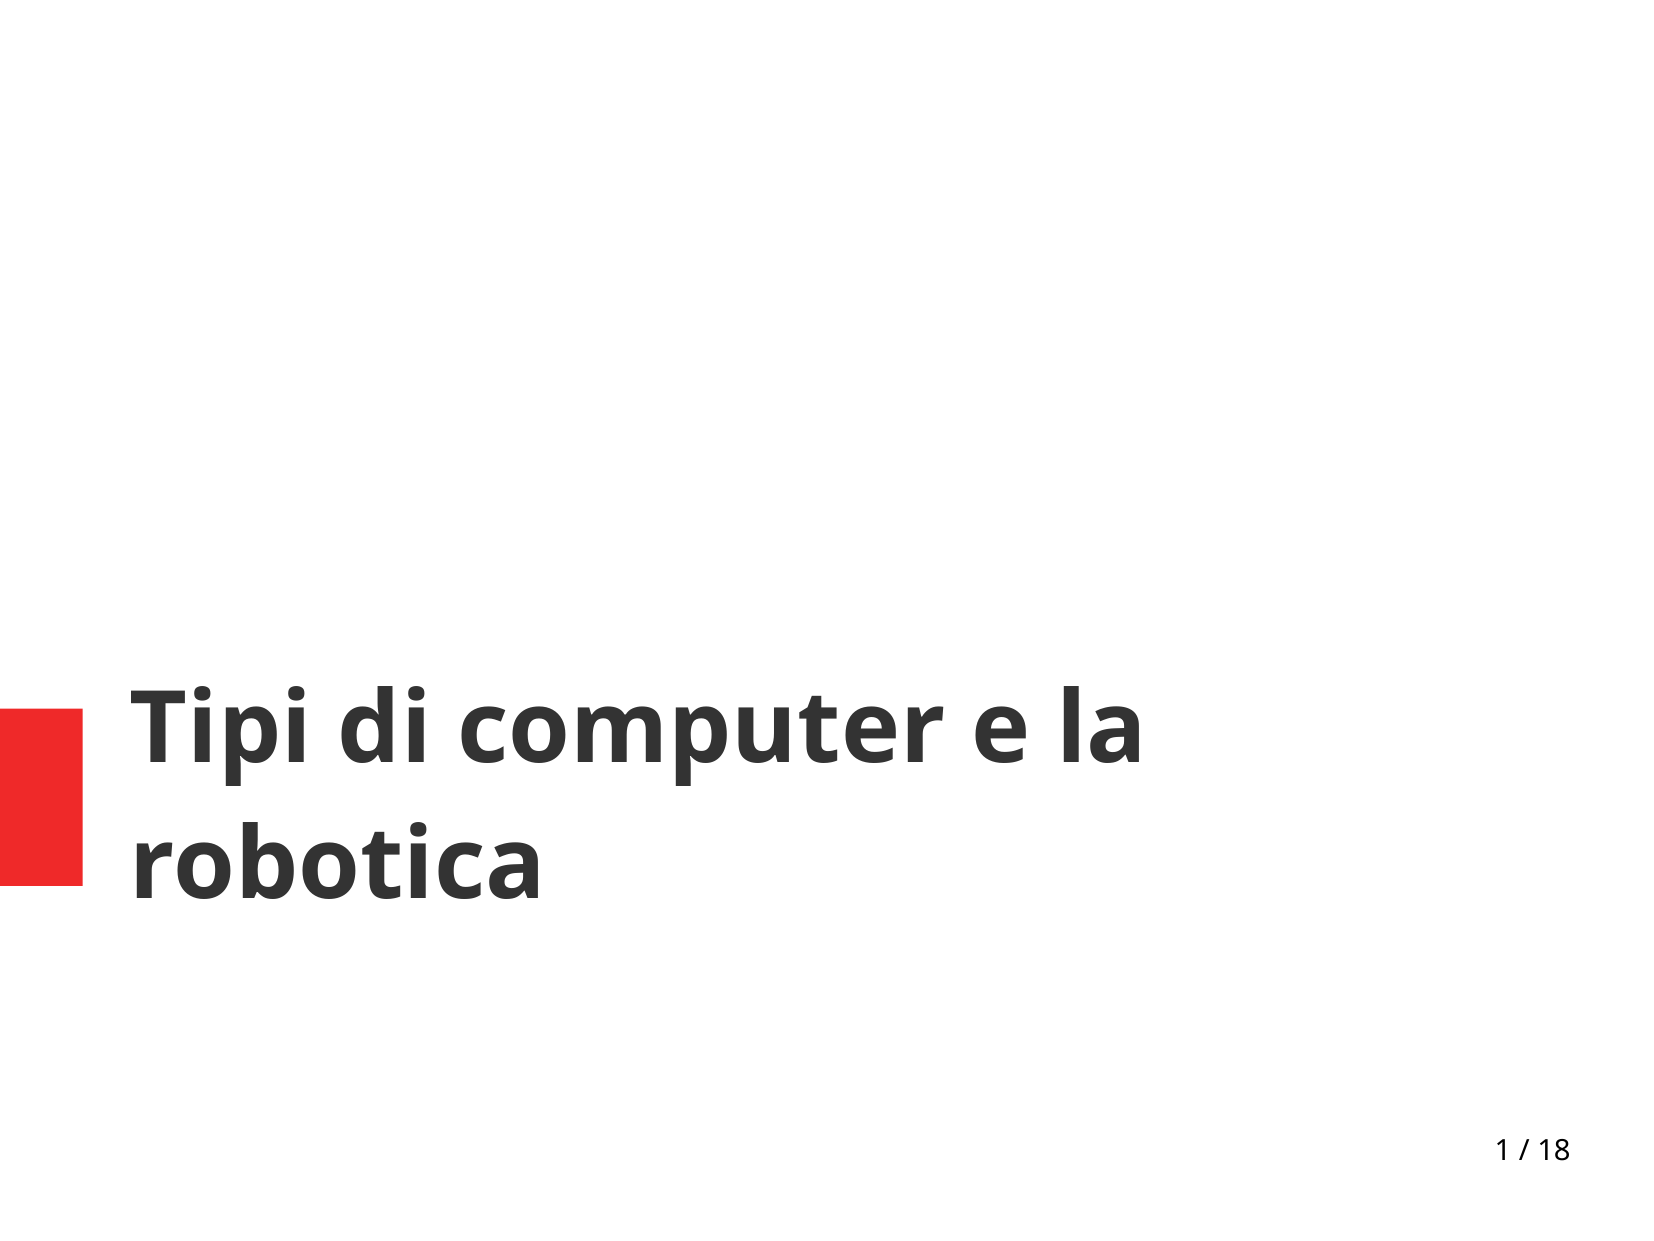

# Tipi di computer e la robotica
1